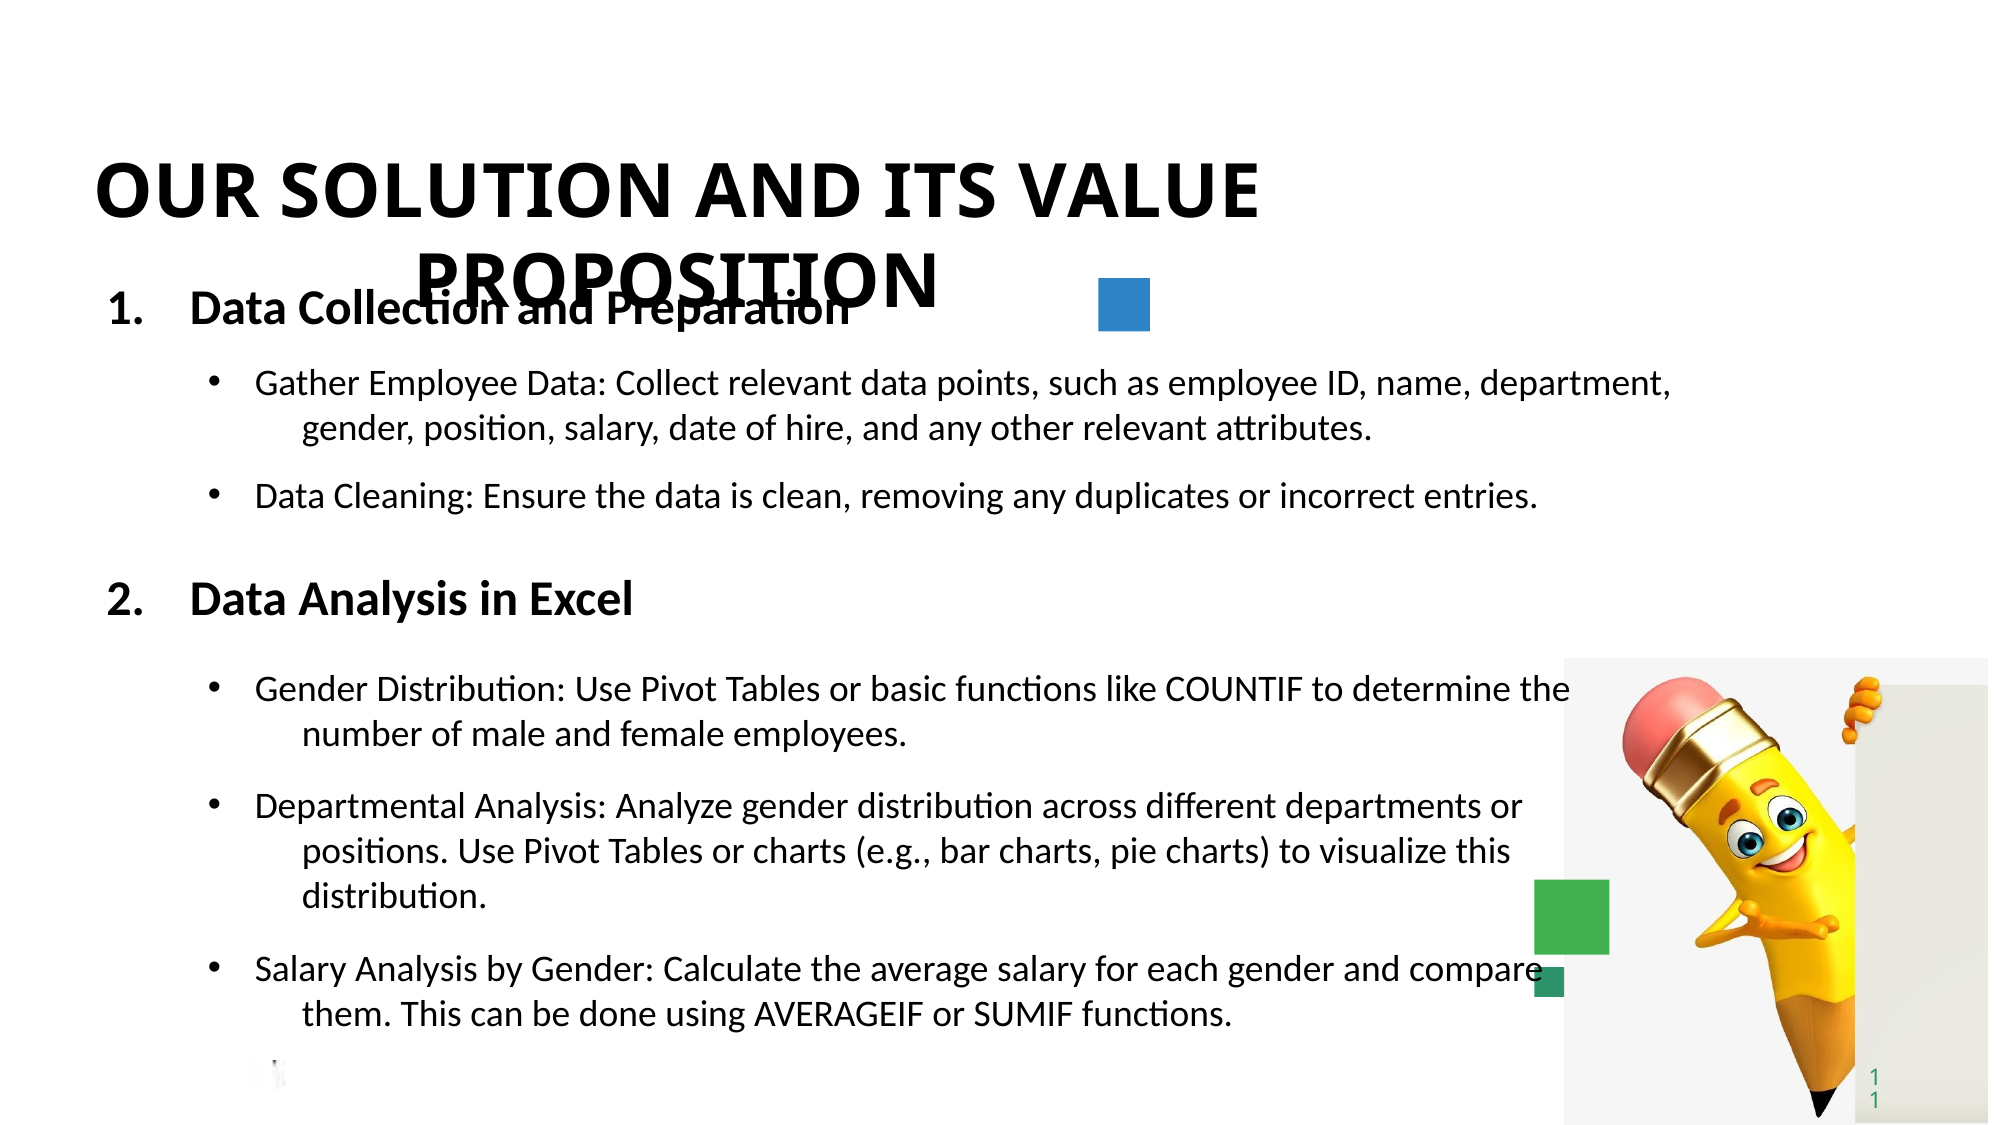

# OUR SOLUTION AND ITS VALUE PROPOSITION
1. Data Collection and Preparation
Gather Employee Data: Collect relevant data points, such as employee ID, name, department, gender, position, salary, date of hire, and any other relevant attributes.
Data Cleaning: Ensure the data is clean, removing any duplicates or incorrect entries.
2. Data Analysis in Excel
Gender Distribution: Use Pivot Tables or basic functions like COUNTIF to determine the number of male and female employees.
Departmental Analysis: Analyze gender distribution across different departments or positions. Use Pivot Tables or charts (e.g., bar charts, pie charts) to visualize this distribution.
Salary Analysis by Gender: Calculate the average salary for each gender and compare them. This can be done using AVERAGEIF or SUMIF functions.